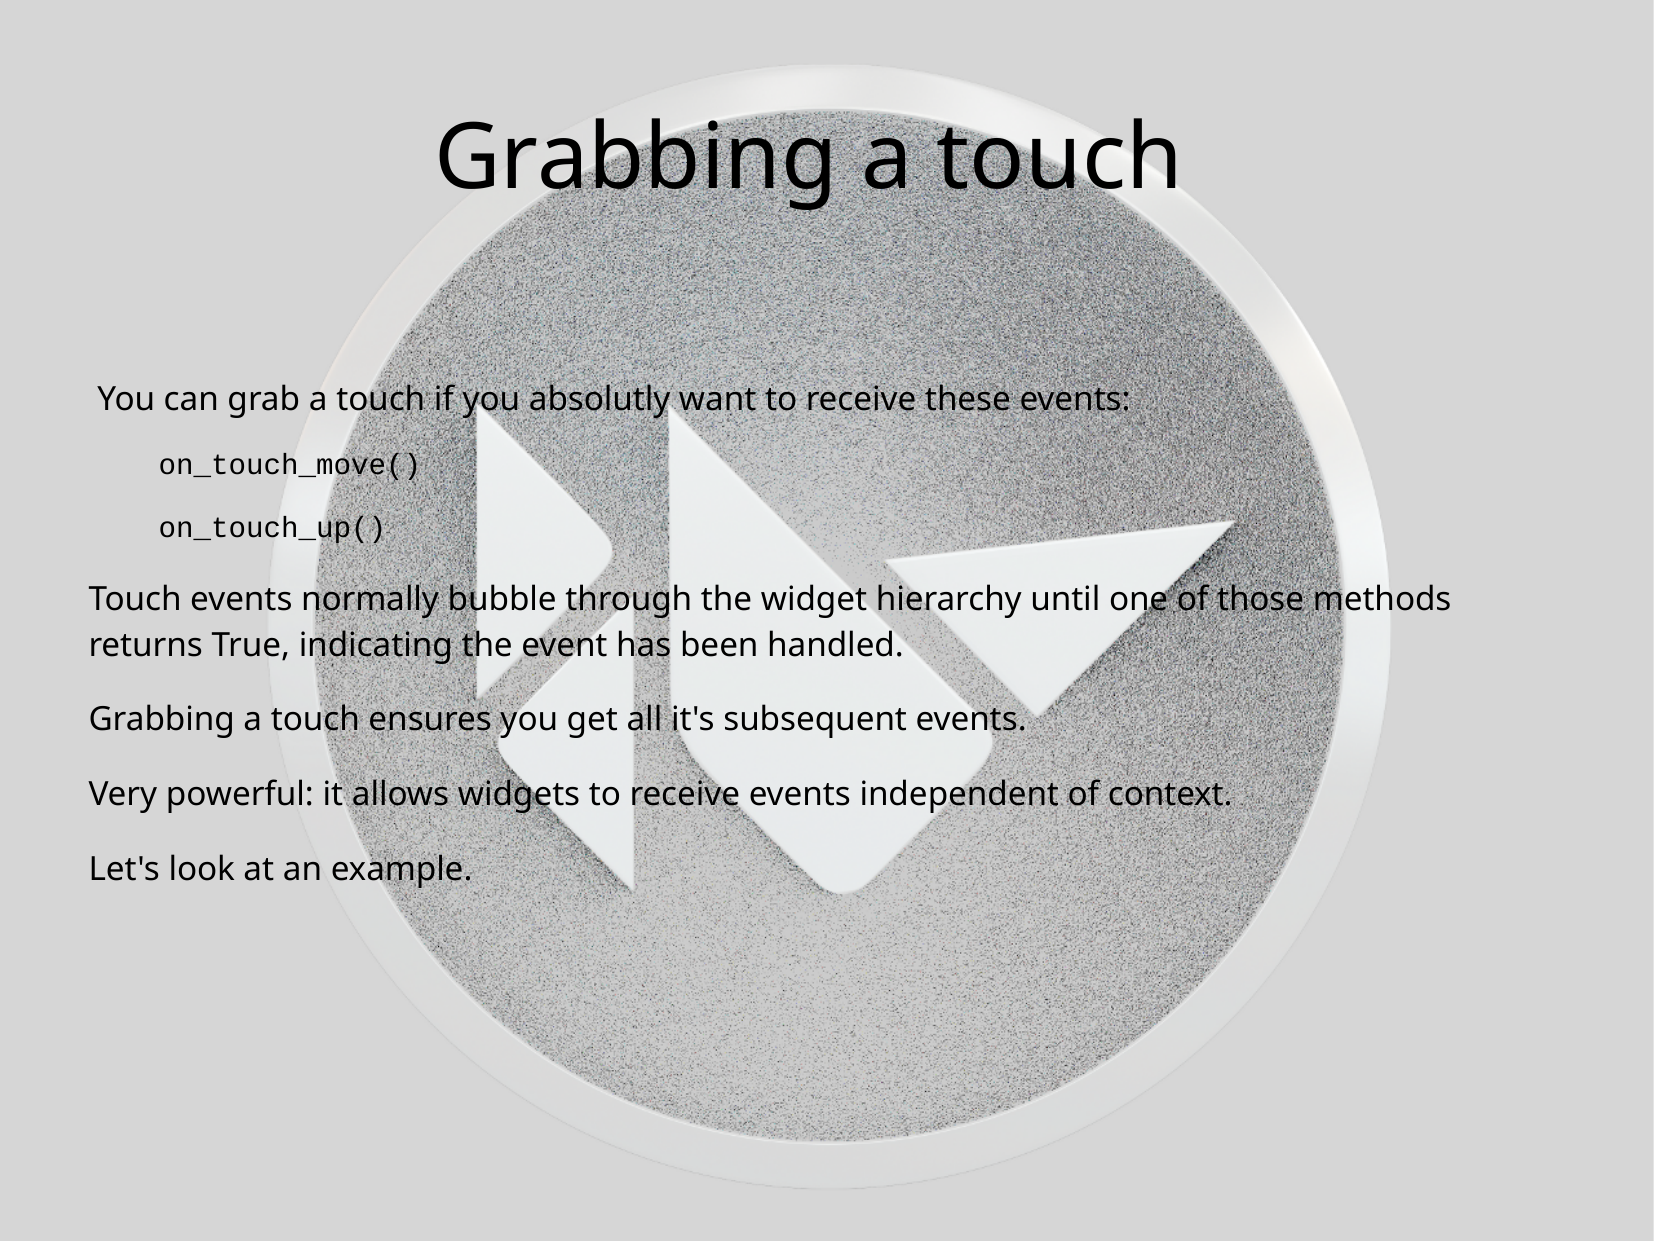

# Grabbing a touch
 You can grab a touch if you absolutly want to receive these events:
 on_touch_move()
 on_touch_up()
Touch events normally bubble through the widget hierarchy until one of those methods returns True, indicating the event has been handled.
Grabbing a touch ensures you get all it's subsequent events.
Very powerful: it allows widgets to receive events independent of context.
Let's look at an example.